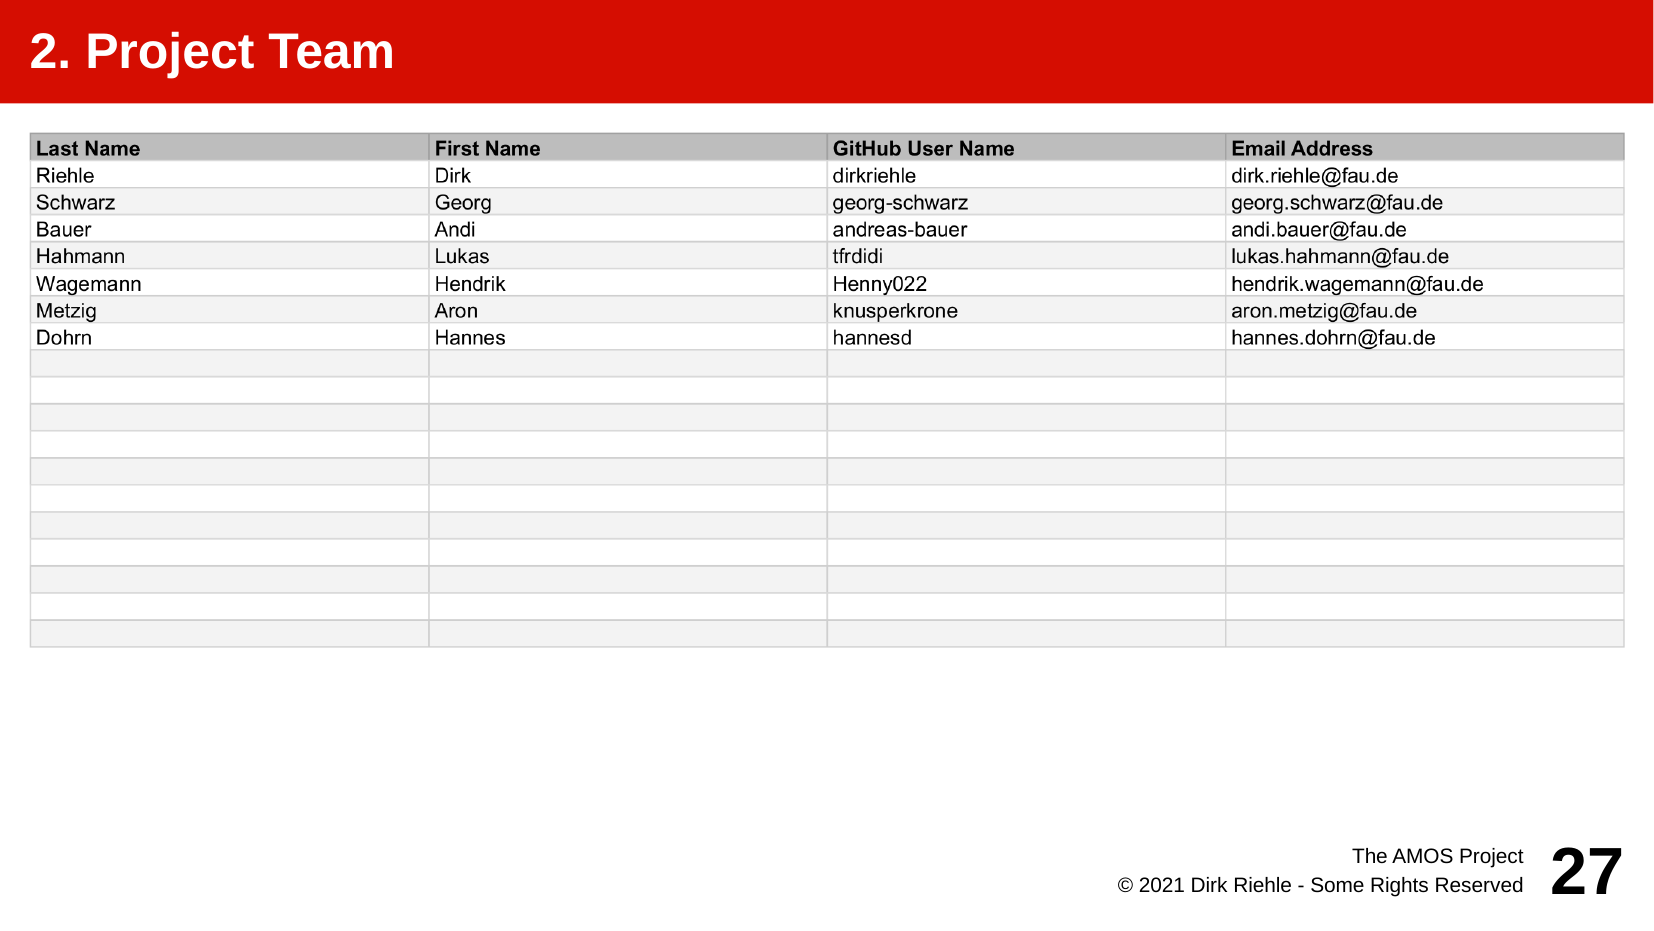

# 2. Project Team
The AMOS Project
27
© 2021 Dirk Riehle - Some Rights Reserved